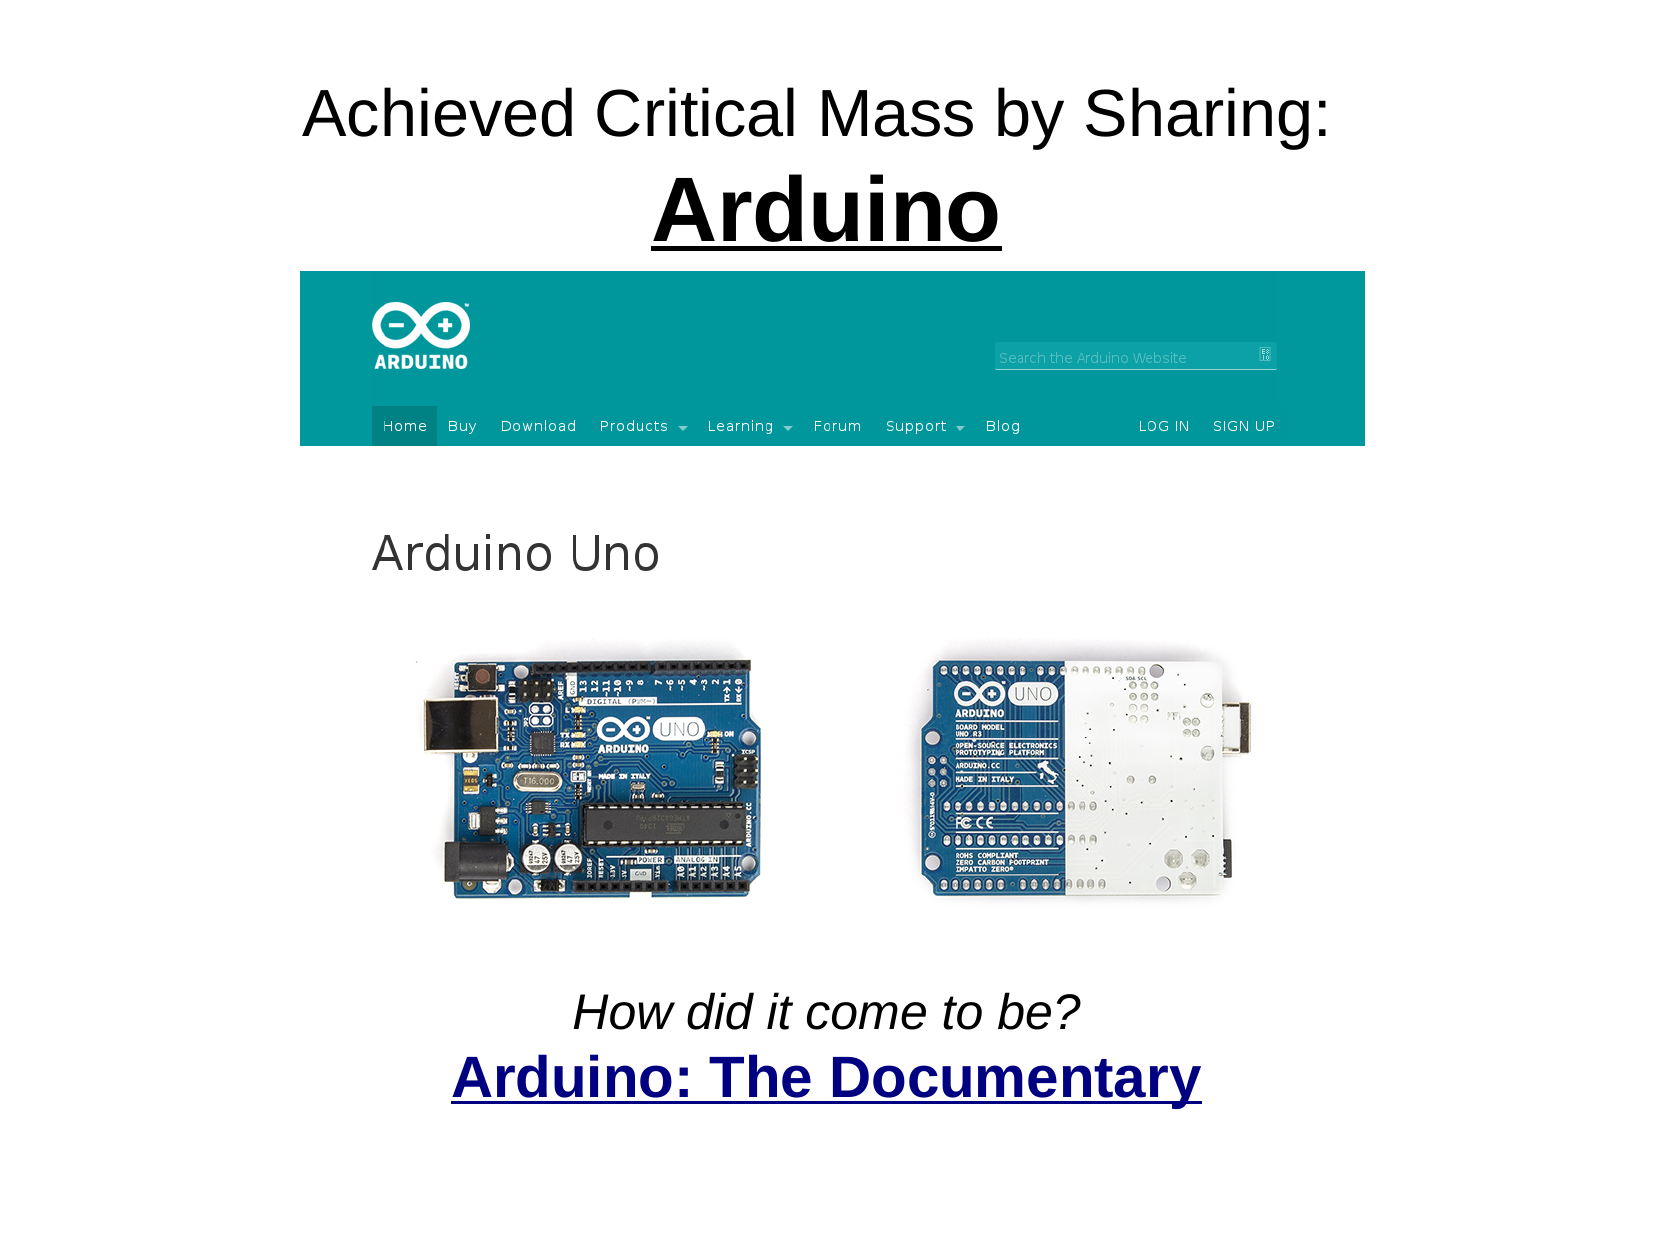

Achieved Critical Mass by Sharing:
Arduino
How did it come to be?
Arduino: The Documentary